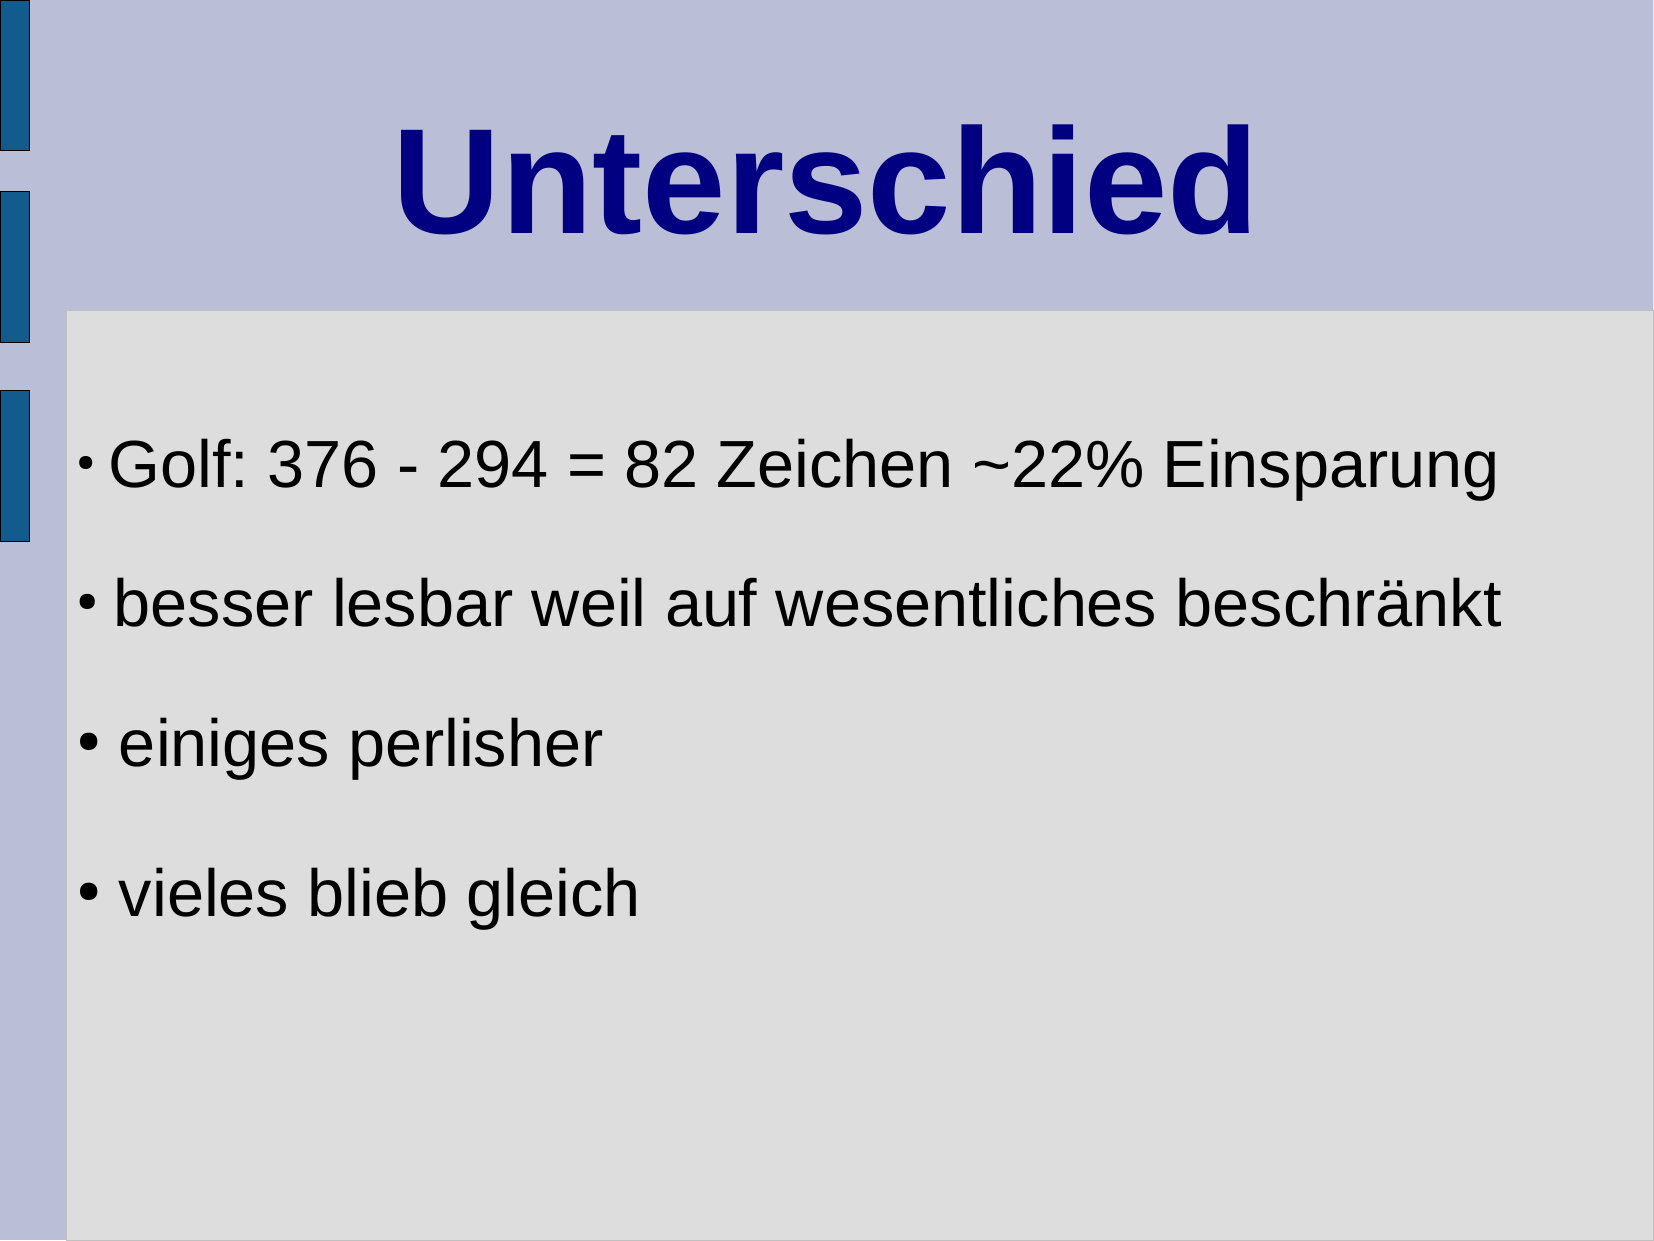

# Unterschied
 Golf: 376 - 294 = 82 Zeichen ~22% Einsparung
 besser lesbar weil auf wesentliches beschränkt
 einiges perlisher
 vieles blieb gleich